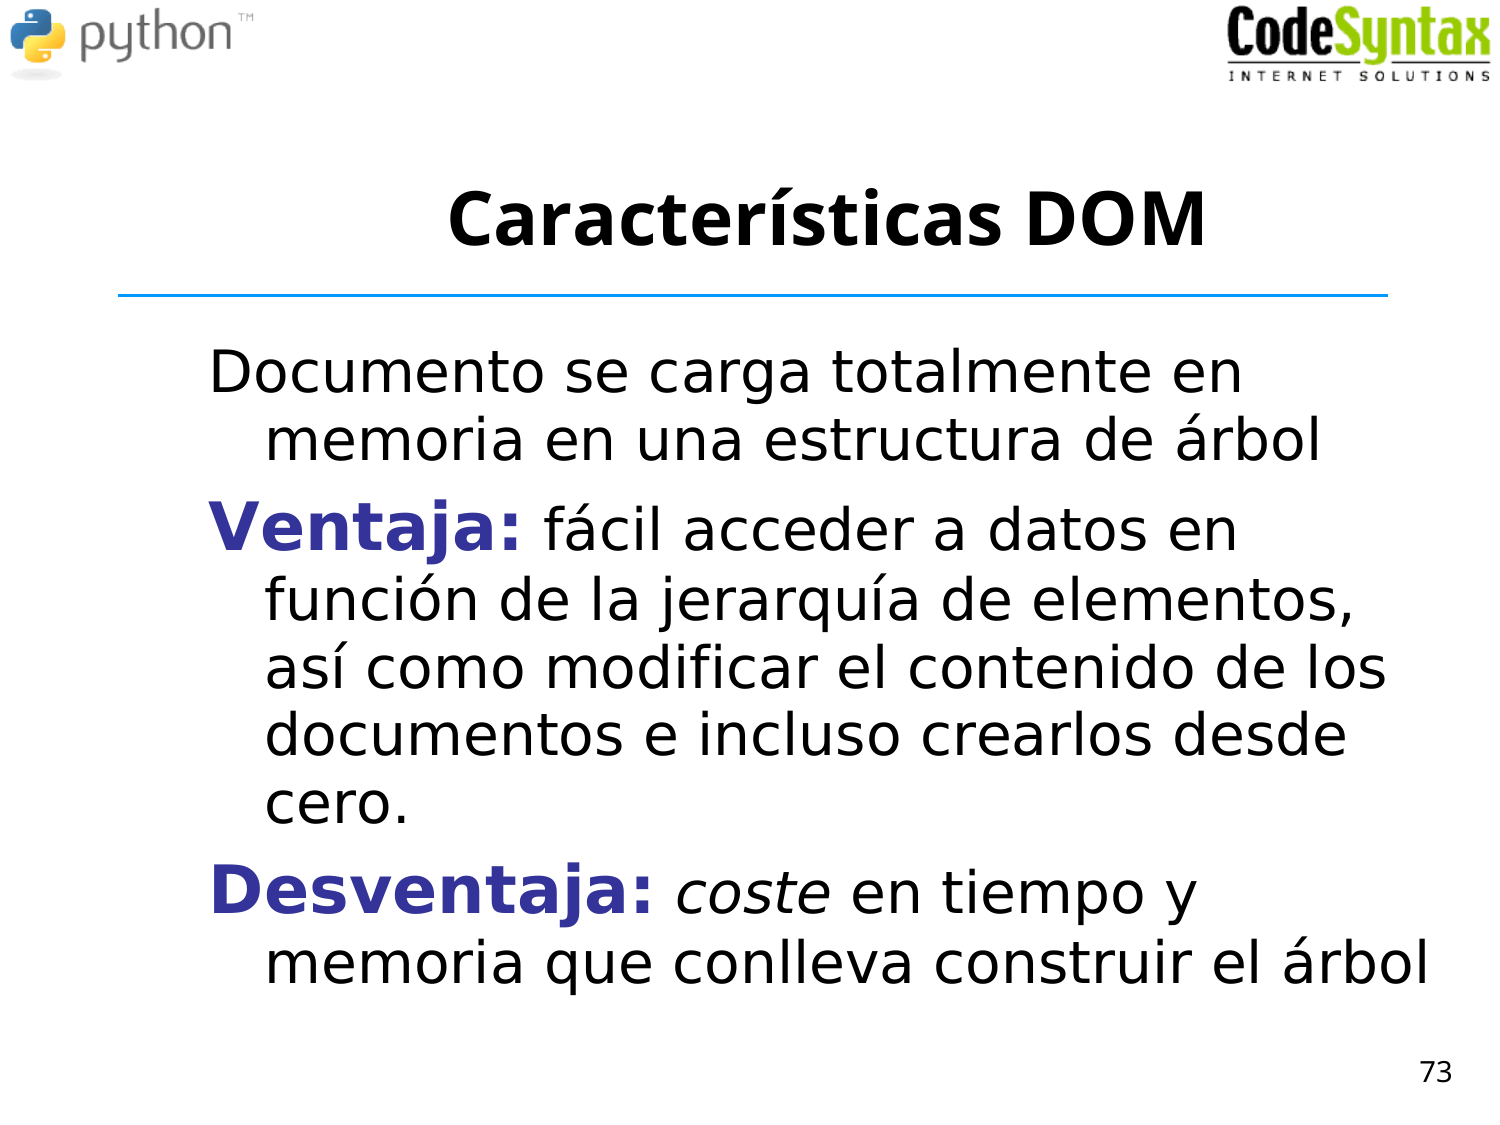

# Características DOM
Documento se carga totalmente en memoria en una estructura de árbol
Ventaja: fácil acceder a datos en función de la jerarquía de elementos, así como modificar el contenido de los documentos e incluso crearlos desde cero.
Desventaja: coste en tiempo y memoria que conlleva construir el árbol
73